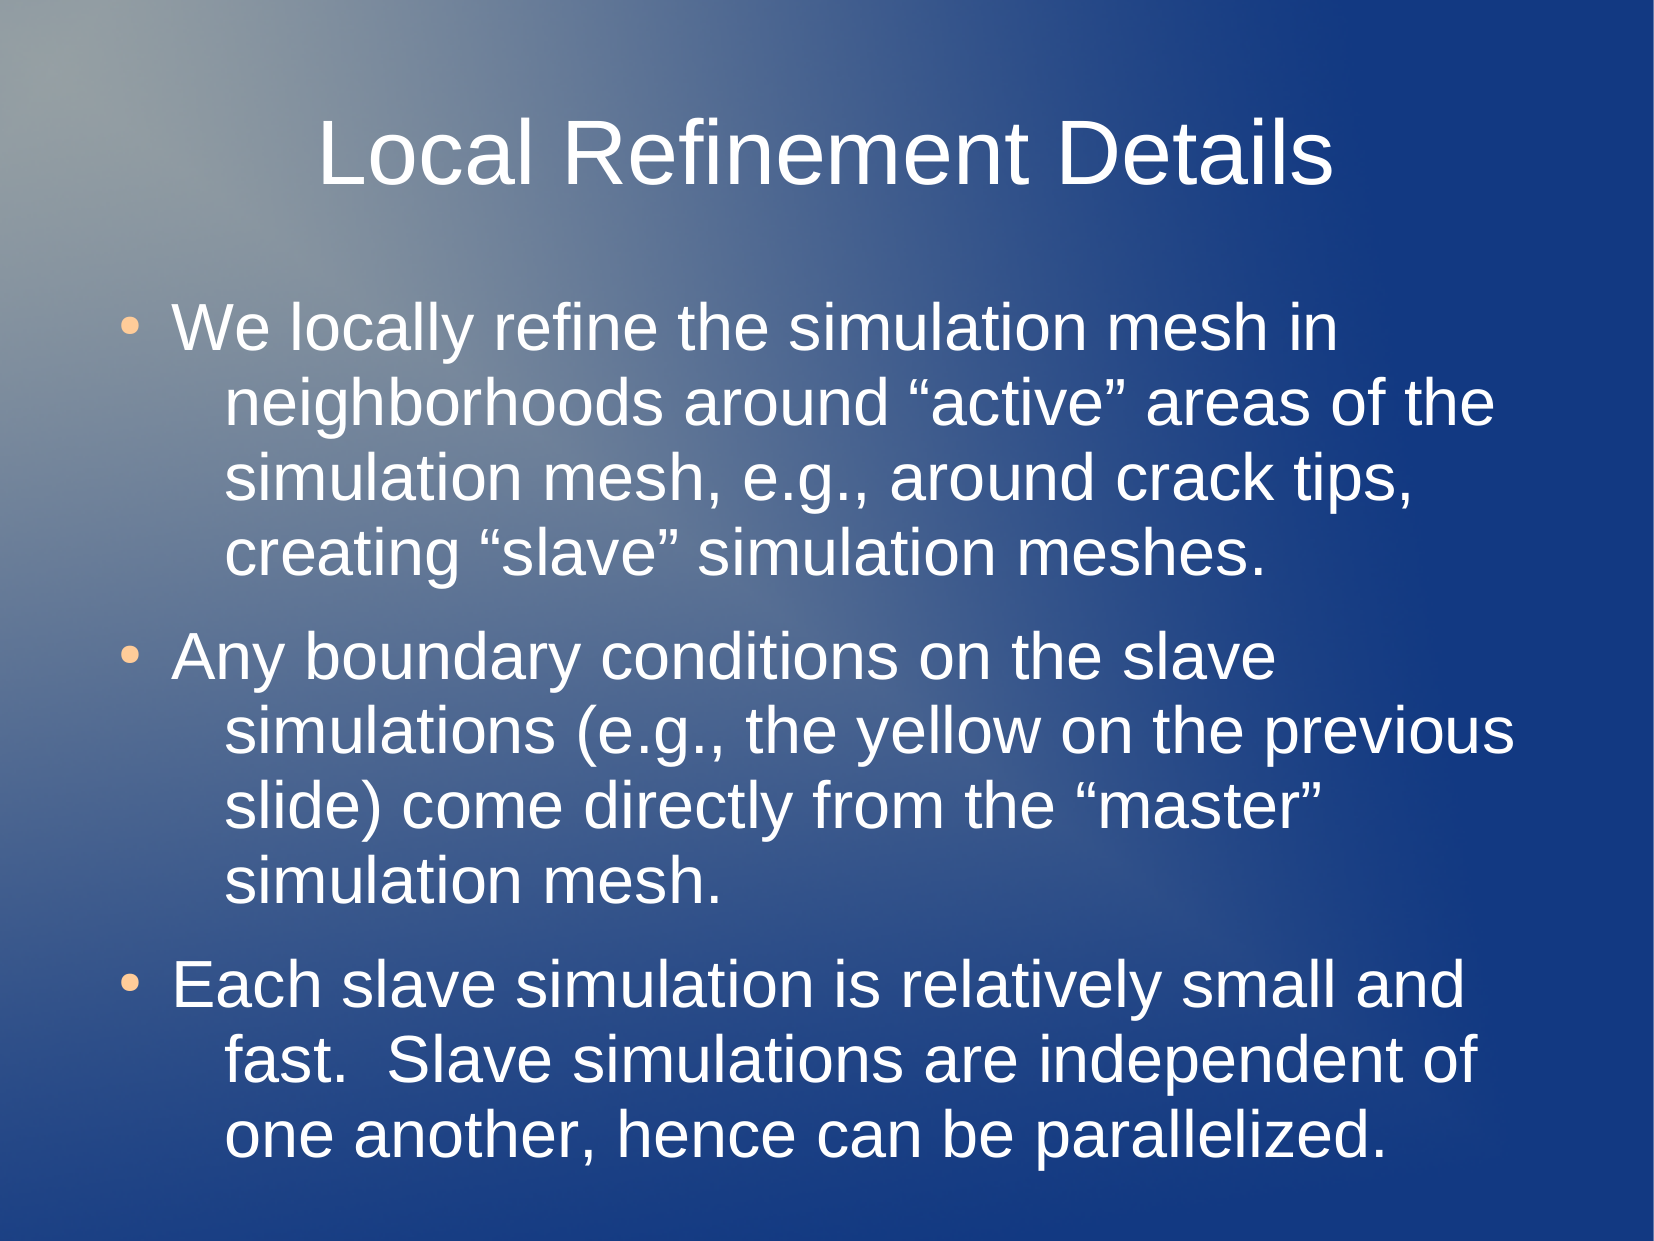

# Local Refinement Details
We locally refine the simulation mesh in neighborhoods around “active” areas of the simulation mesh, e.g., around crack tips, creating “slave” simulation meshes.
Any boundary conditions on the slave simulations (e.g., the yellow on the previous slide) come directly from the “master” simulation mesh.
Each slave simulation is relatively small and fast. Slave simulations are independent of one another, hence can be parallelized.